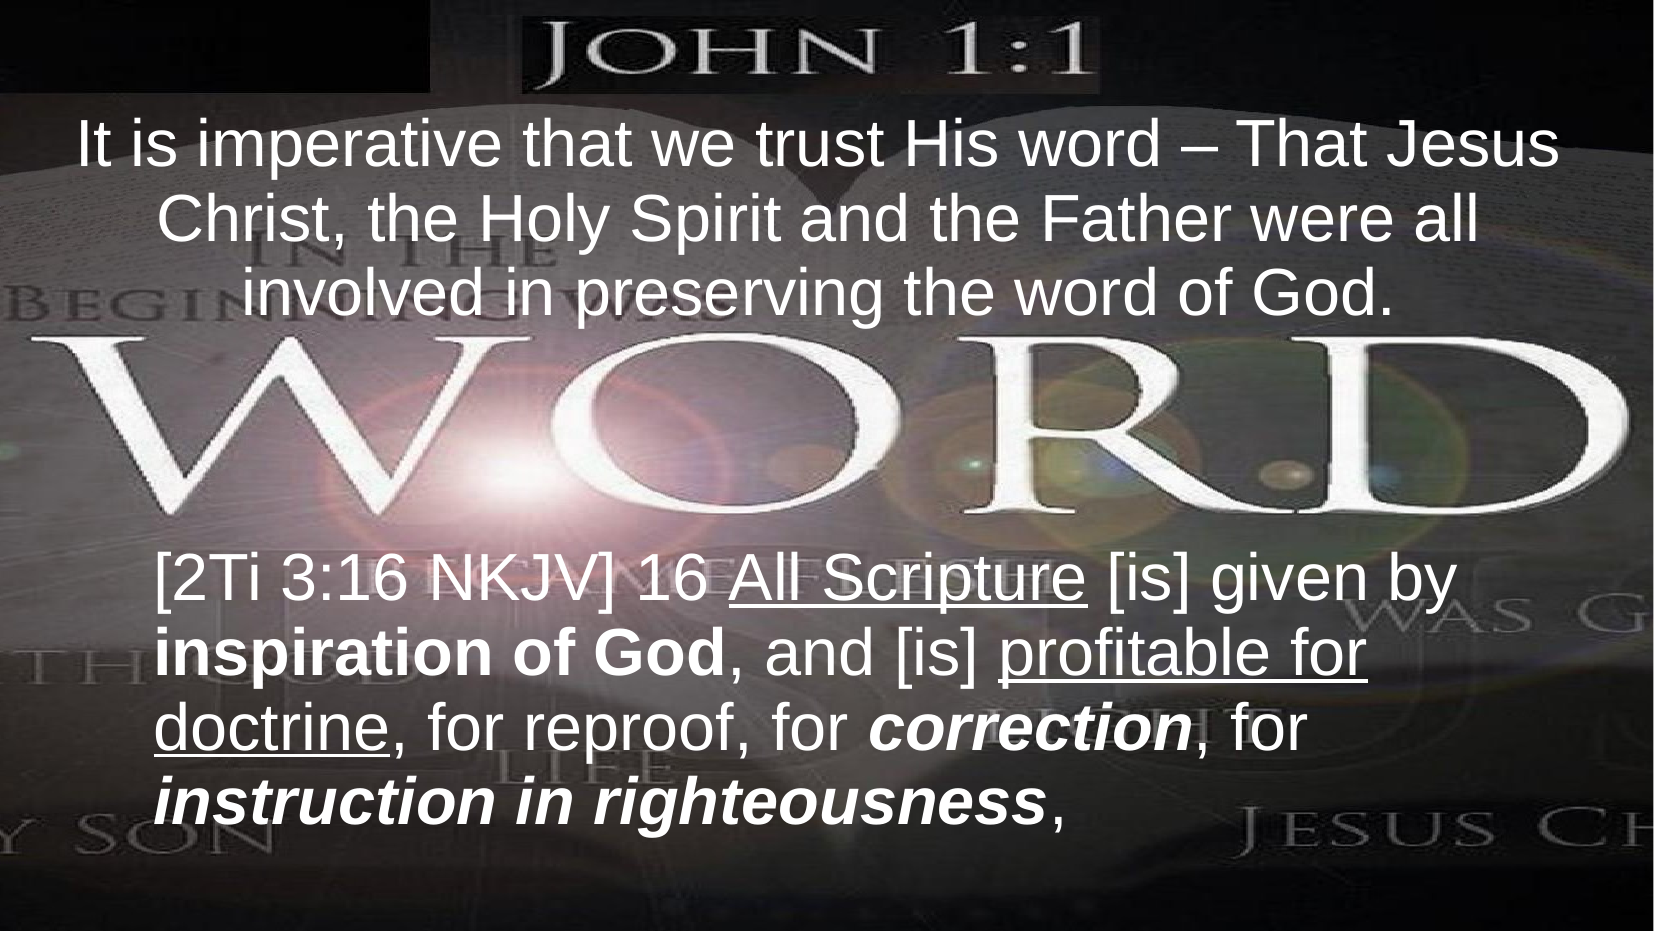

# It is imperative that we trust His word – That Jesus Christ, the Holy Spirit and the Father were all involved in preserving the word of God.
[2Ti 3:16 NKJV] 16 All Scripture [is] given by inspiration of God, and [is] profitable for doctrine, for reproof, for correction, for instruction in righteousness,